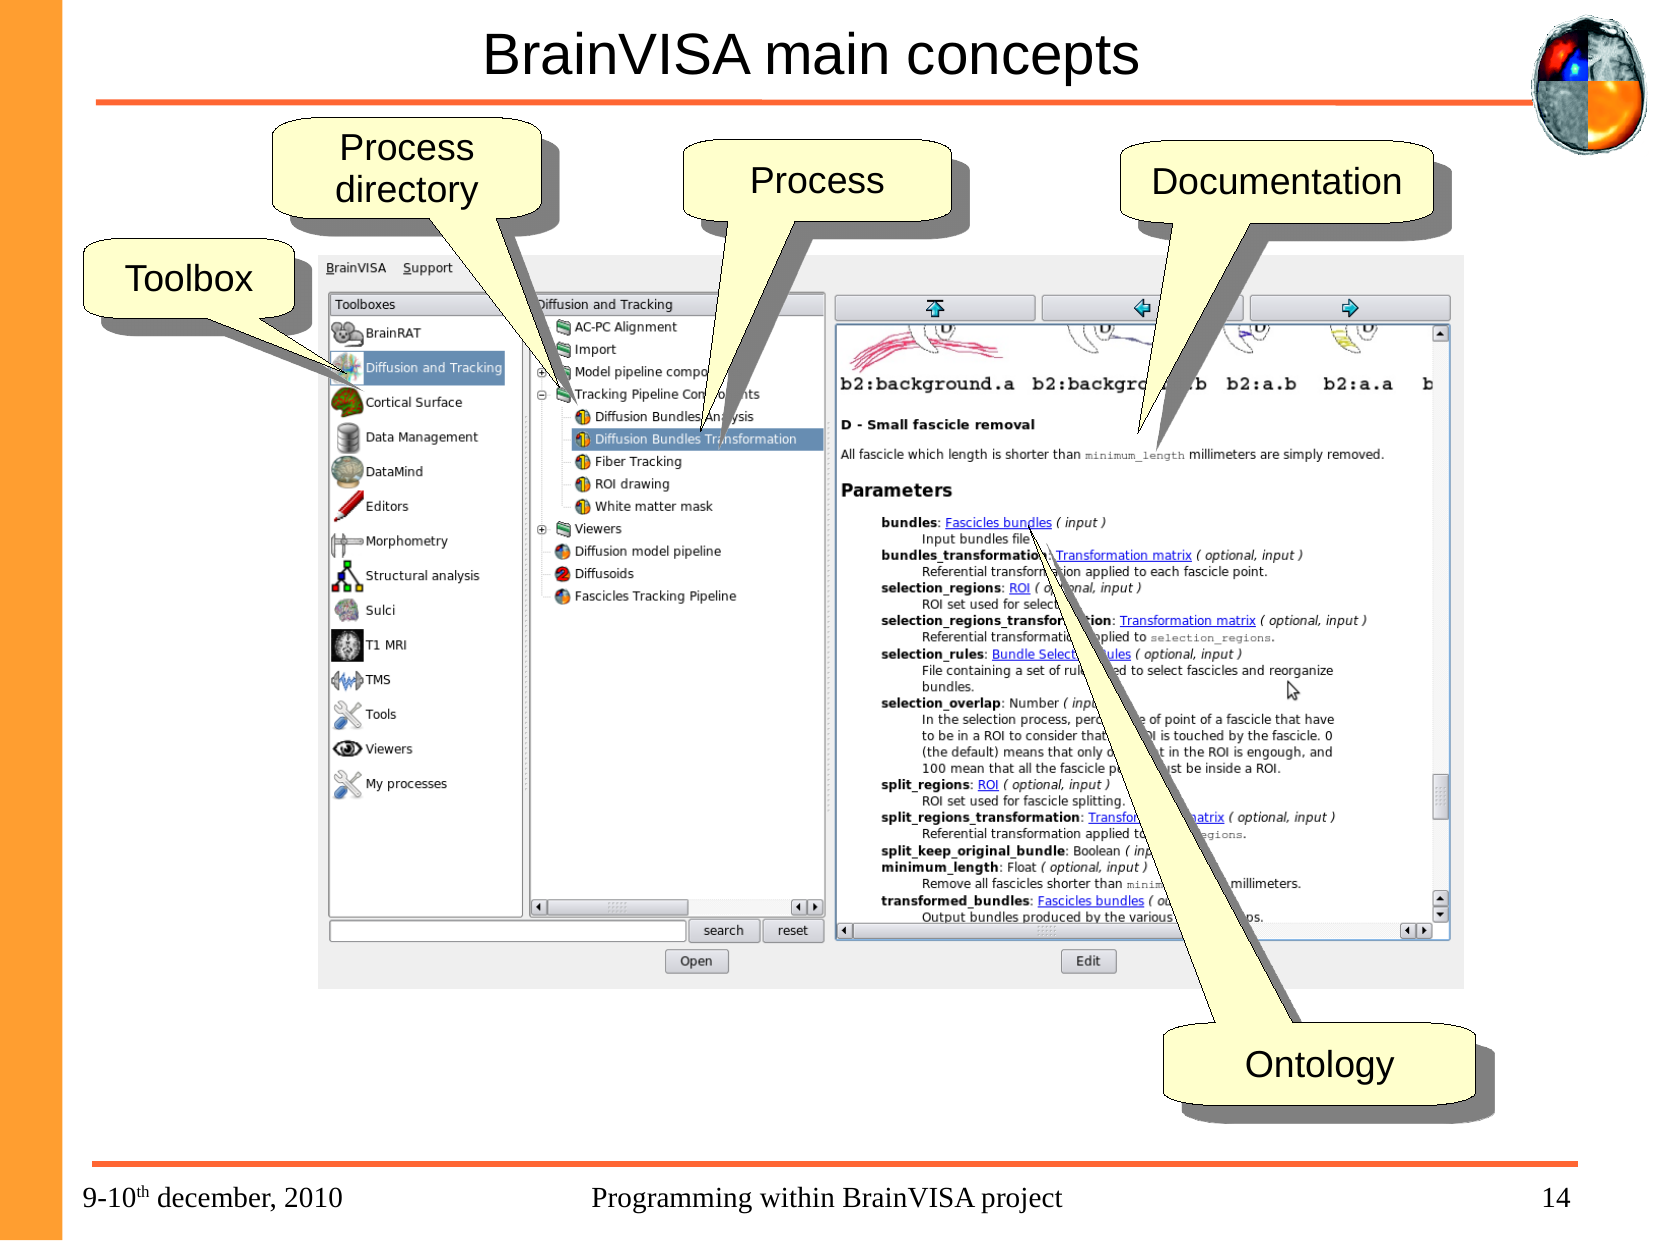

# BrainVISA main concepts
Process
directory
Process
Documentation
Toolbox
Ontology
14